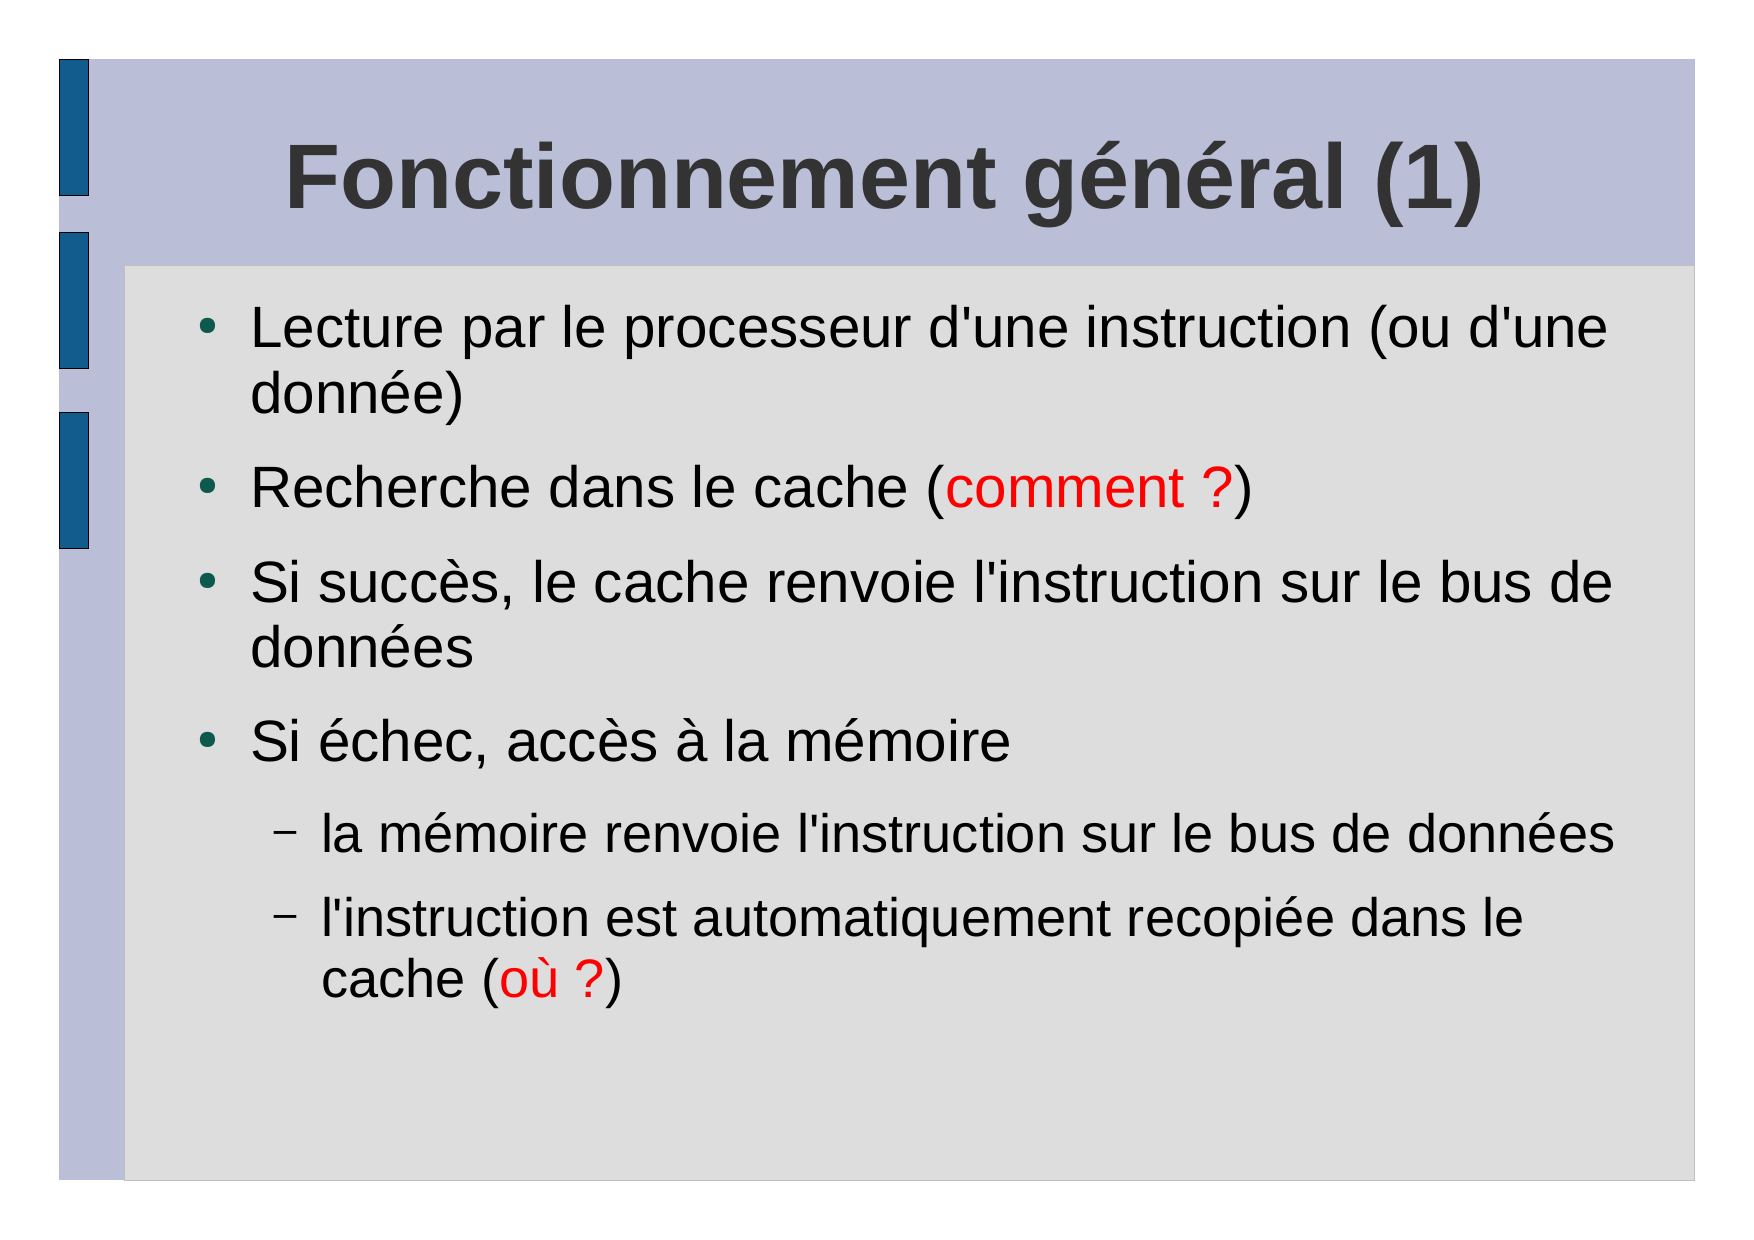

# Fonctionnement général (1)
Lecture par le processeur d'une instruction (ou d'une donnée)
Recherche dans le cache (comment ?)
Si succès, le cache renvoie l'instruction sur le bus de données
Si échec, accès à la mémoire
la mémoire renvoie l'instruction sur le bus de données
l'instruction est automatiquement recopiée dans le cache (où ?)